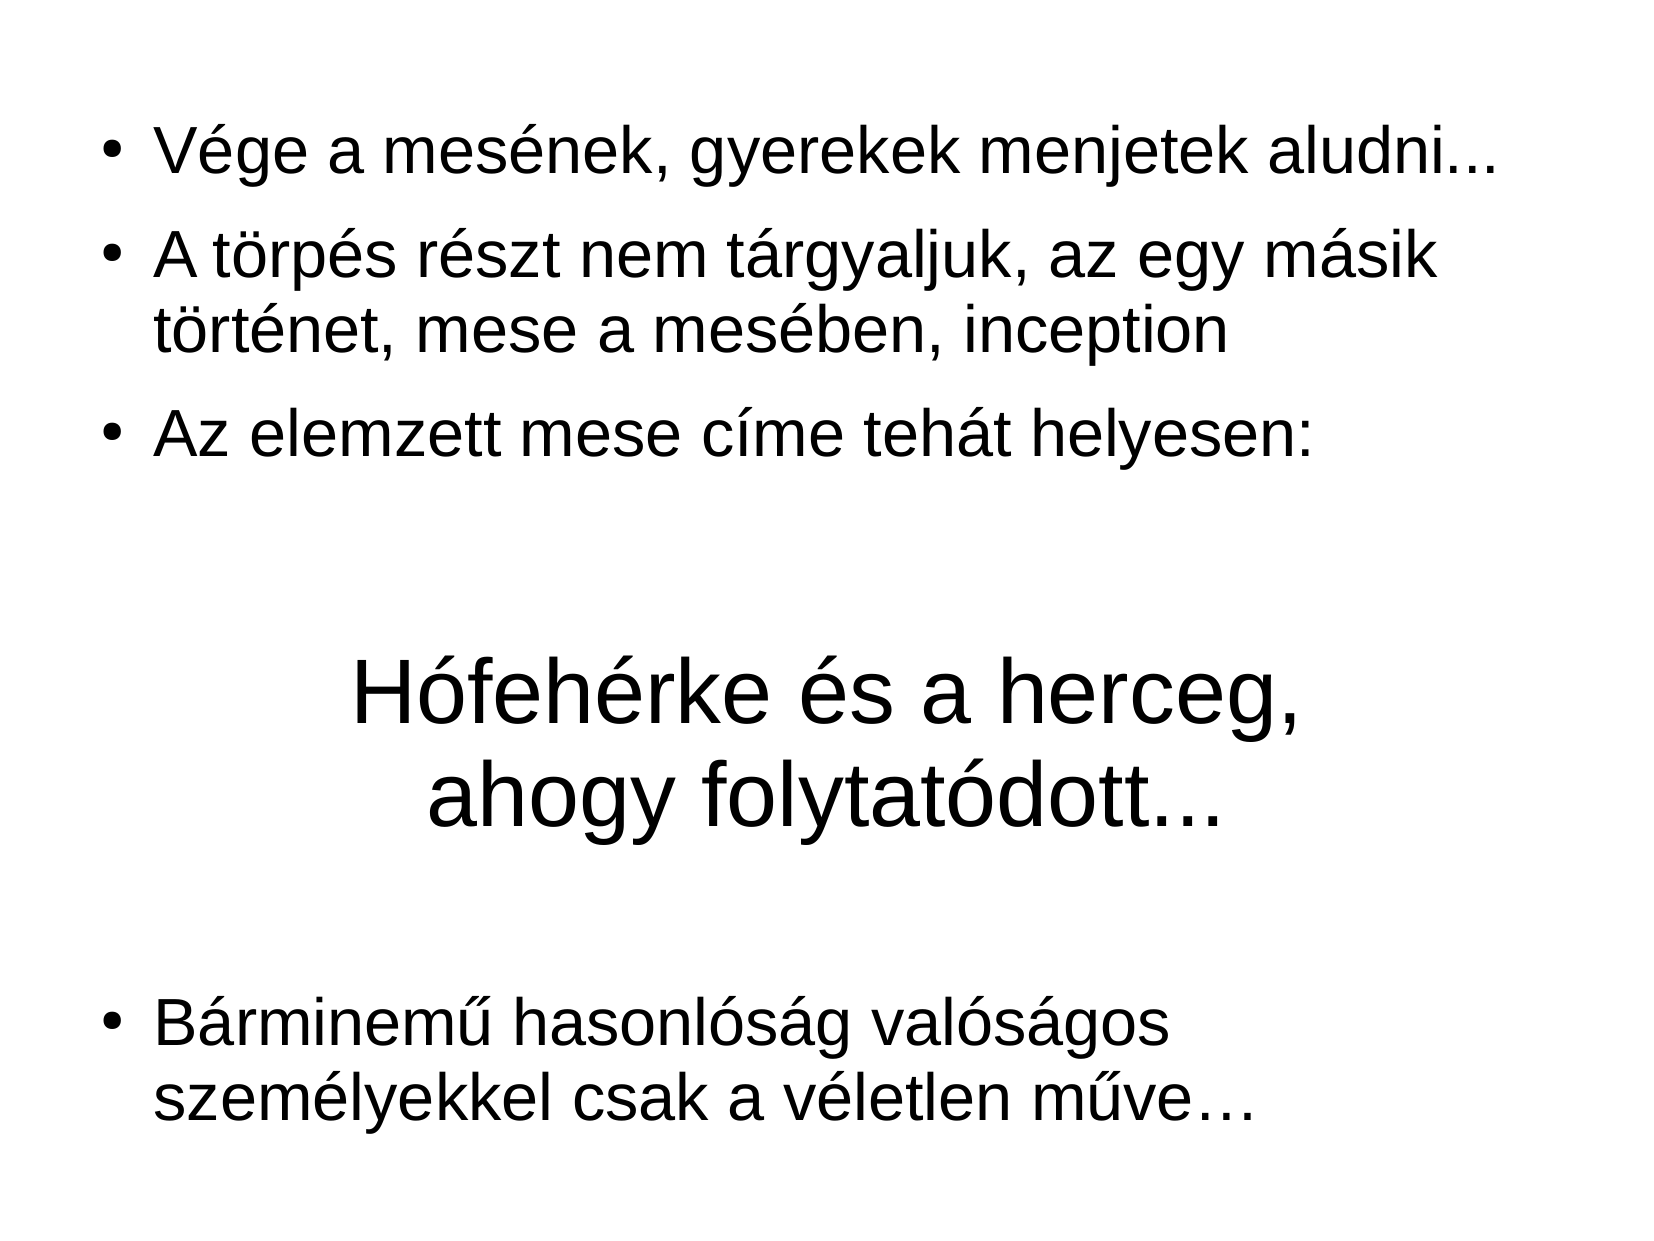

Vége a mesének, gyerekek menjetek aludni...
A törpés részt nem tárgyaljuk, az egy másik történet, mese a mesében, inception
Az elemzett mese címe tehát helyesen:
# Hófehérke és a herceg, ahogy folytatódott...
Bárminemű hasonlóság valóságos személyekkel csak a véletlen műve…